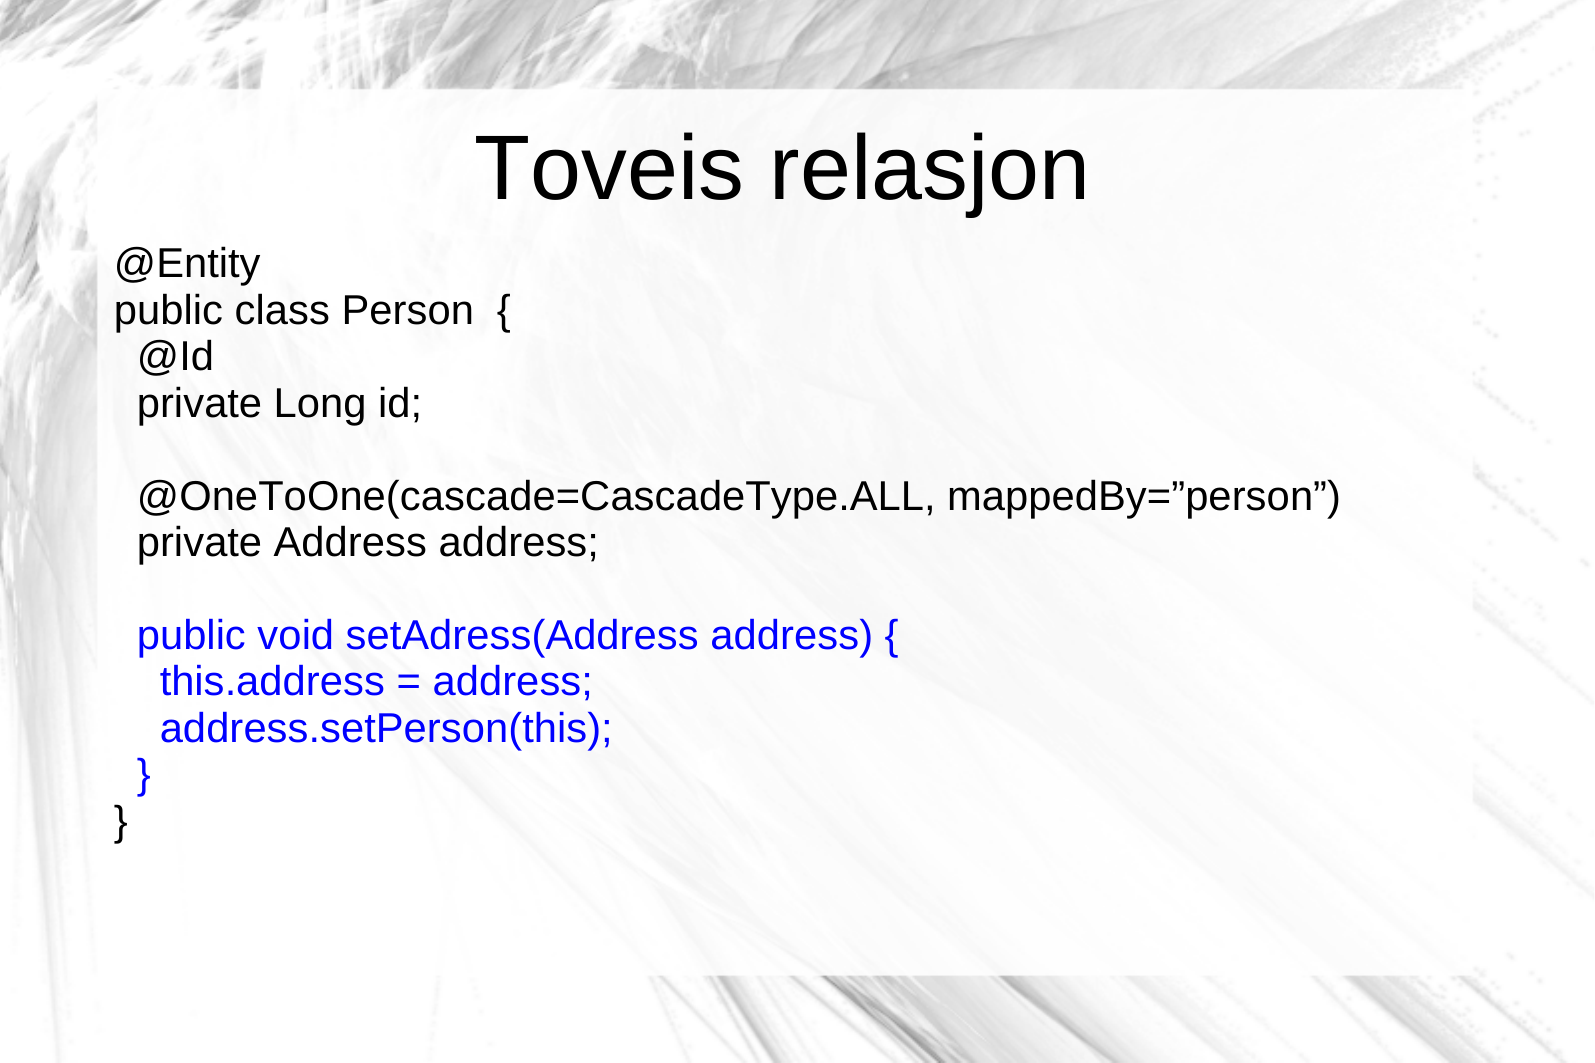

# Toveis relasjon
@Entity
public class Person {
 @Id
 private Long id;
 @OneToOne(cascade=CascadeType.ALL, mappedBy=”person”)
 private Address address;
 public void setAdress(Address address) {
 this.address = address;
 address.setPerson(this);
 }
}